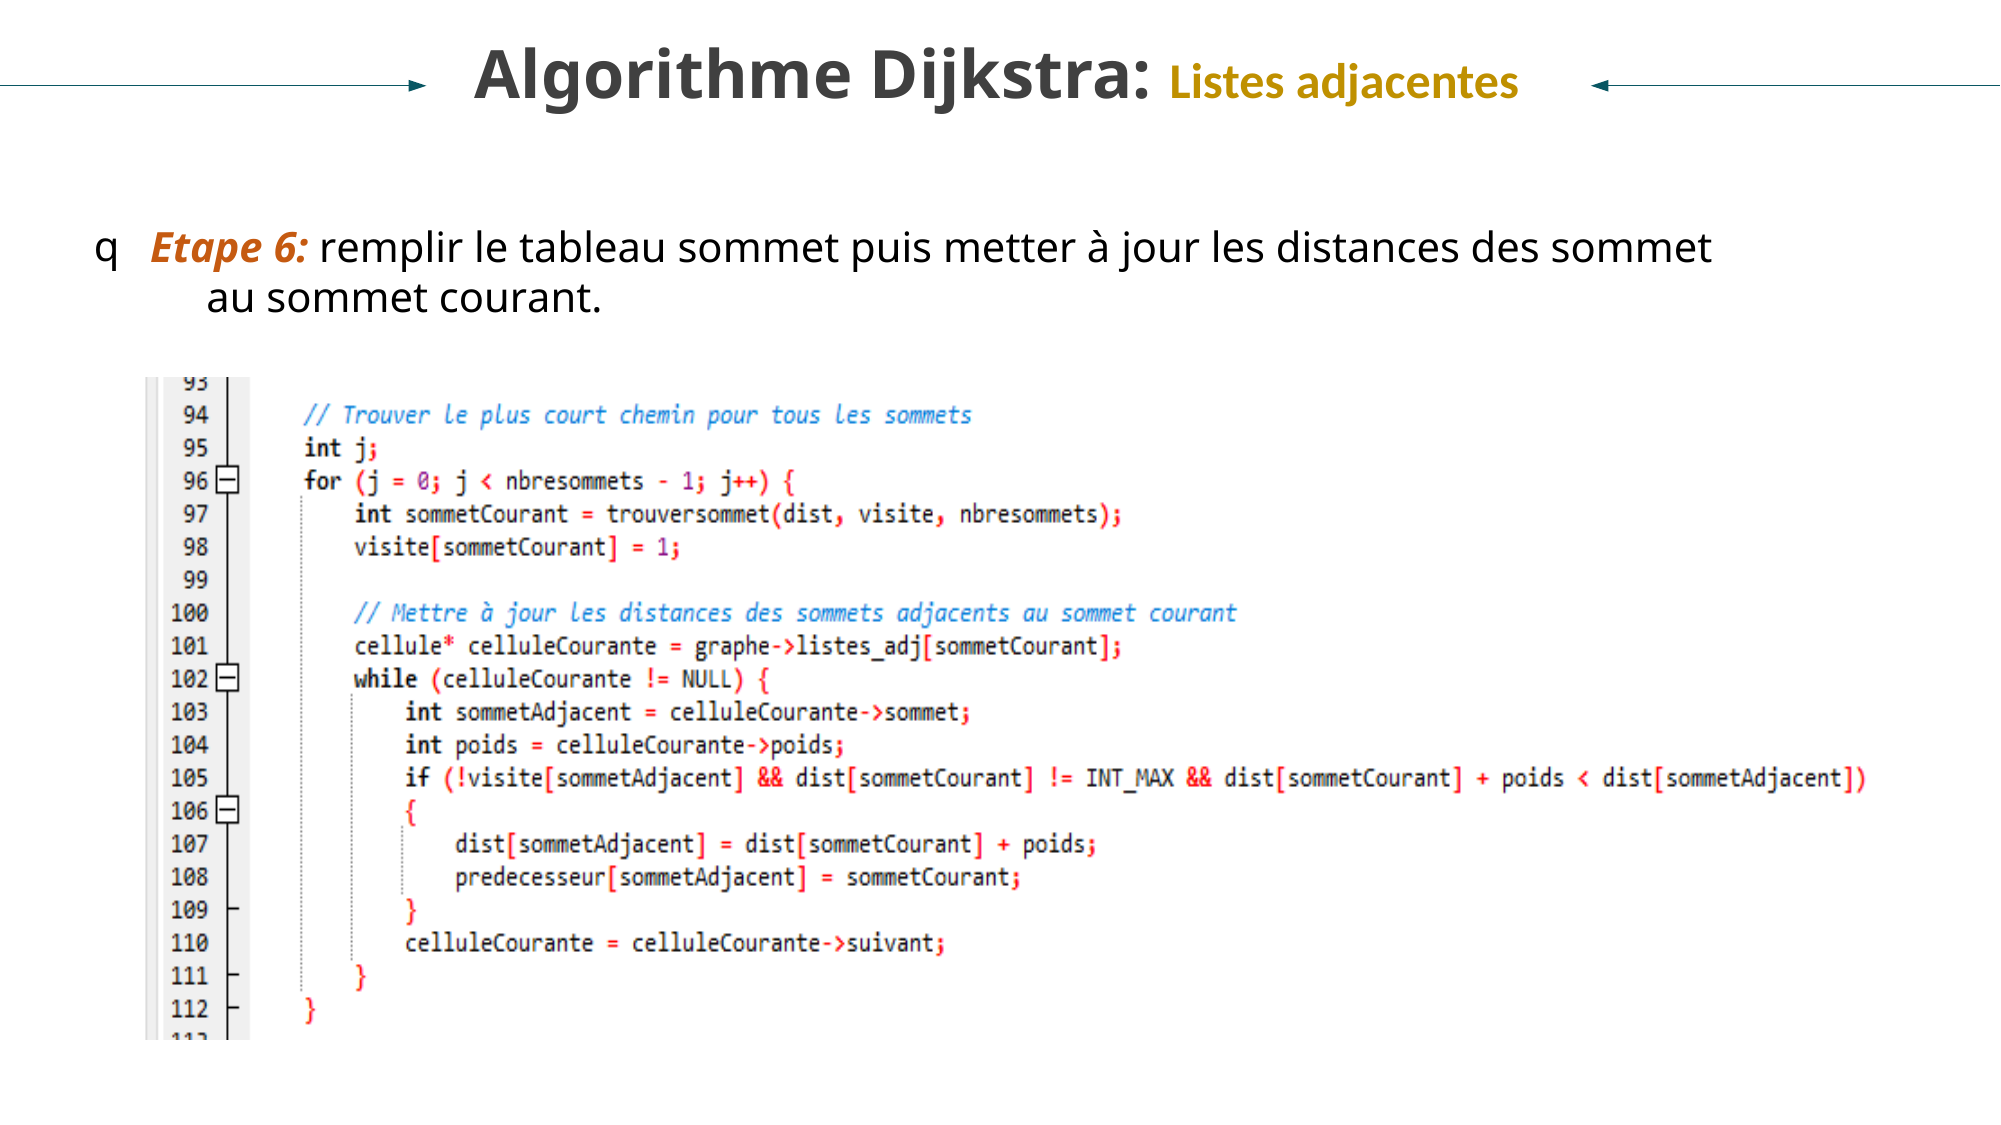

Algorithme Dijkstra: Listes adjacentes
# Analyse du projet : diapositive 3
Etape 6: remplir le tableau sommet puis metter à jour les distances des sommet au sommet courant.